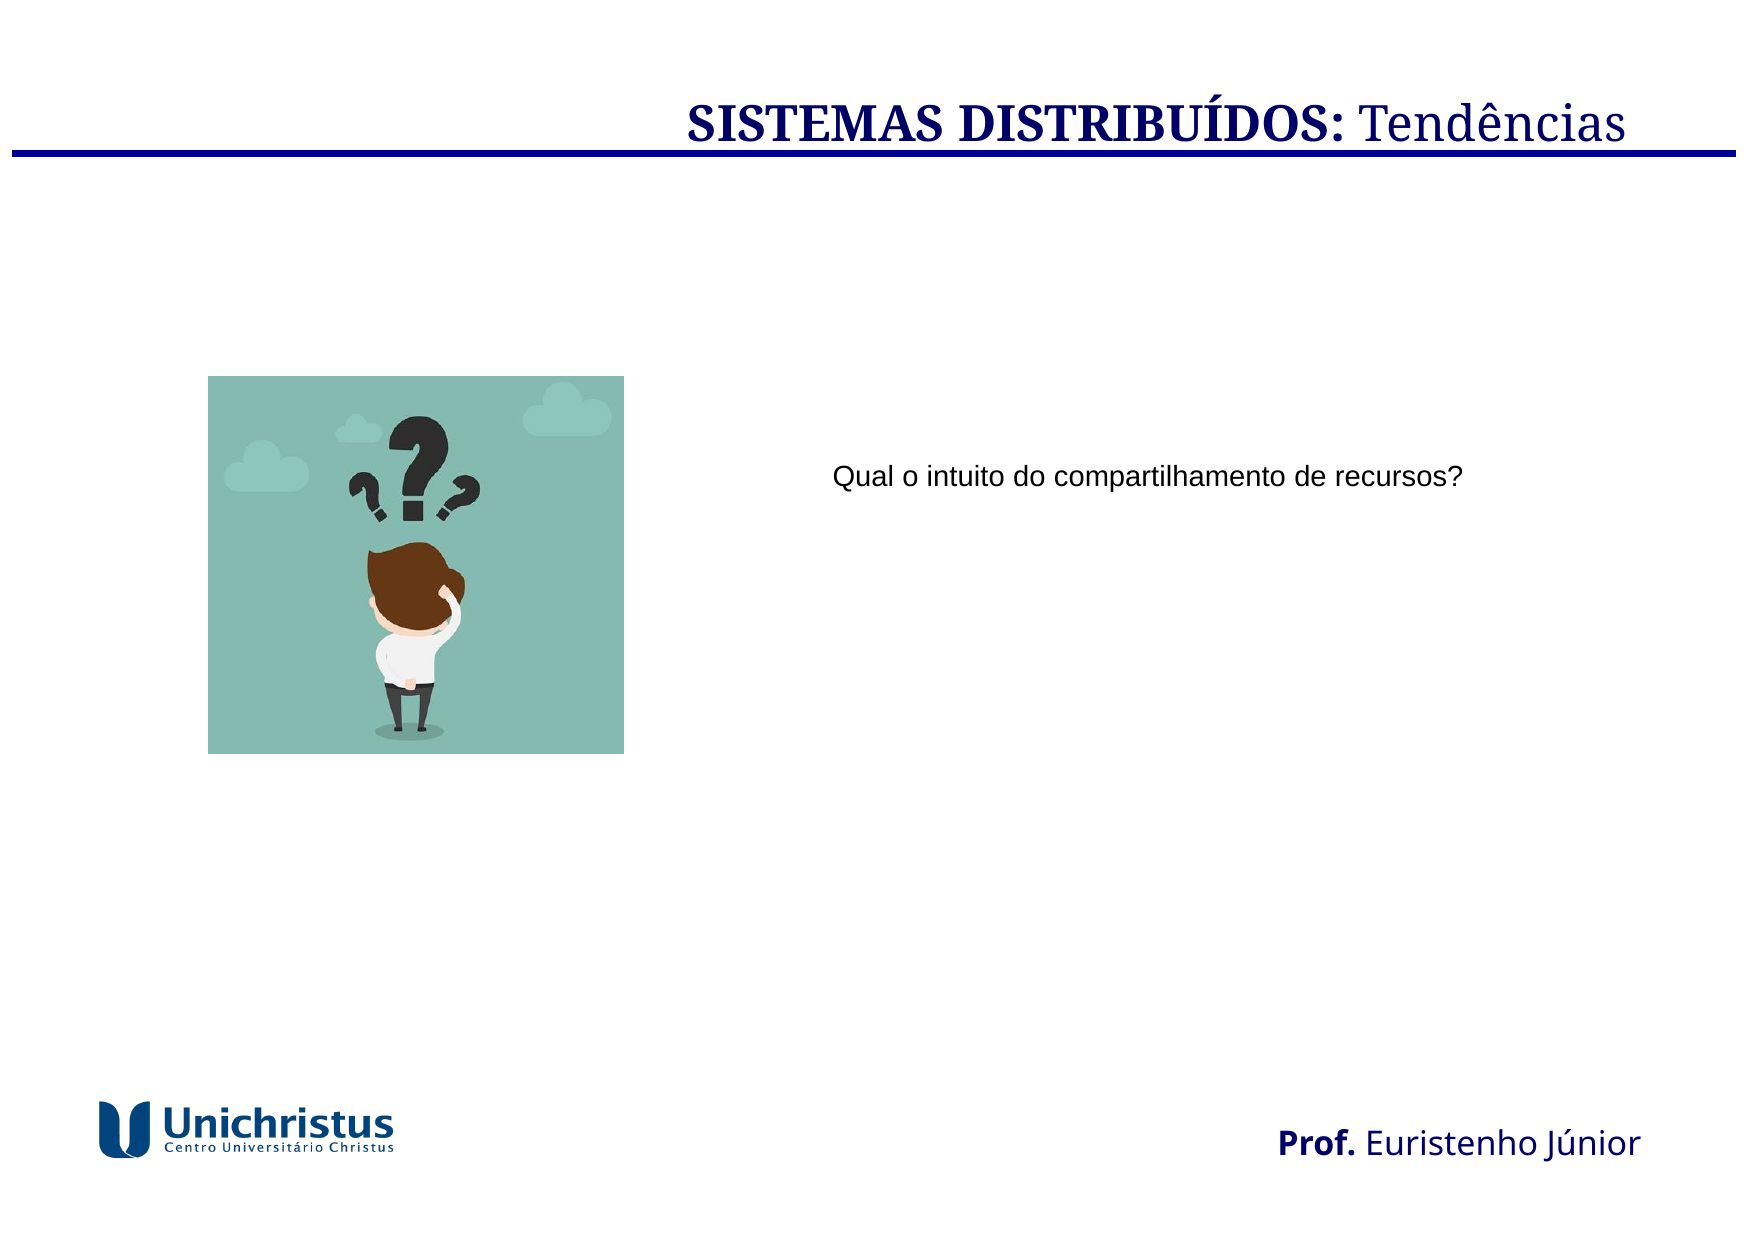

SISTEMAS DISTRIBUÍDOS: Tendências
Qual o intuito do compartilhamento de recursos?
Prof. Euristenho Júnior